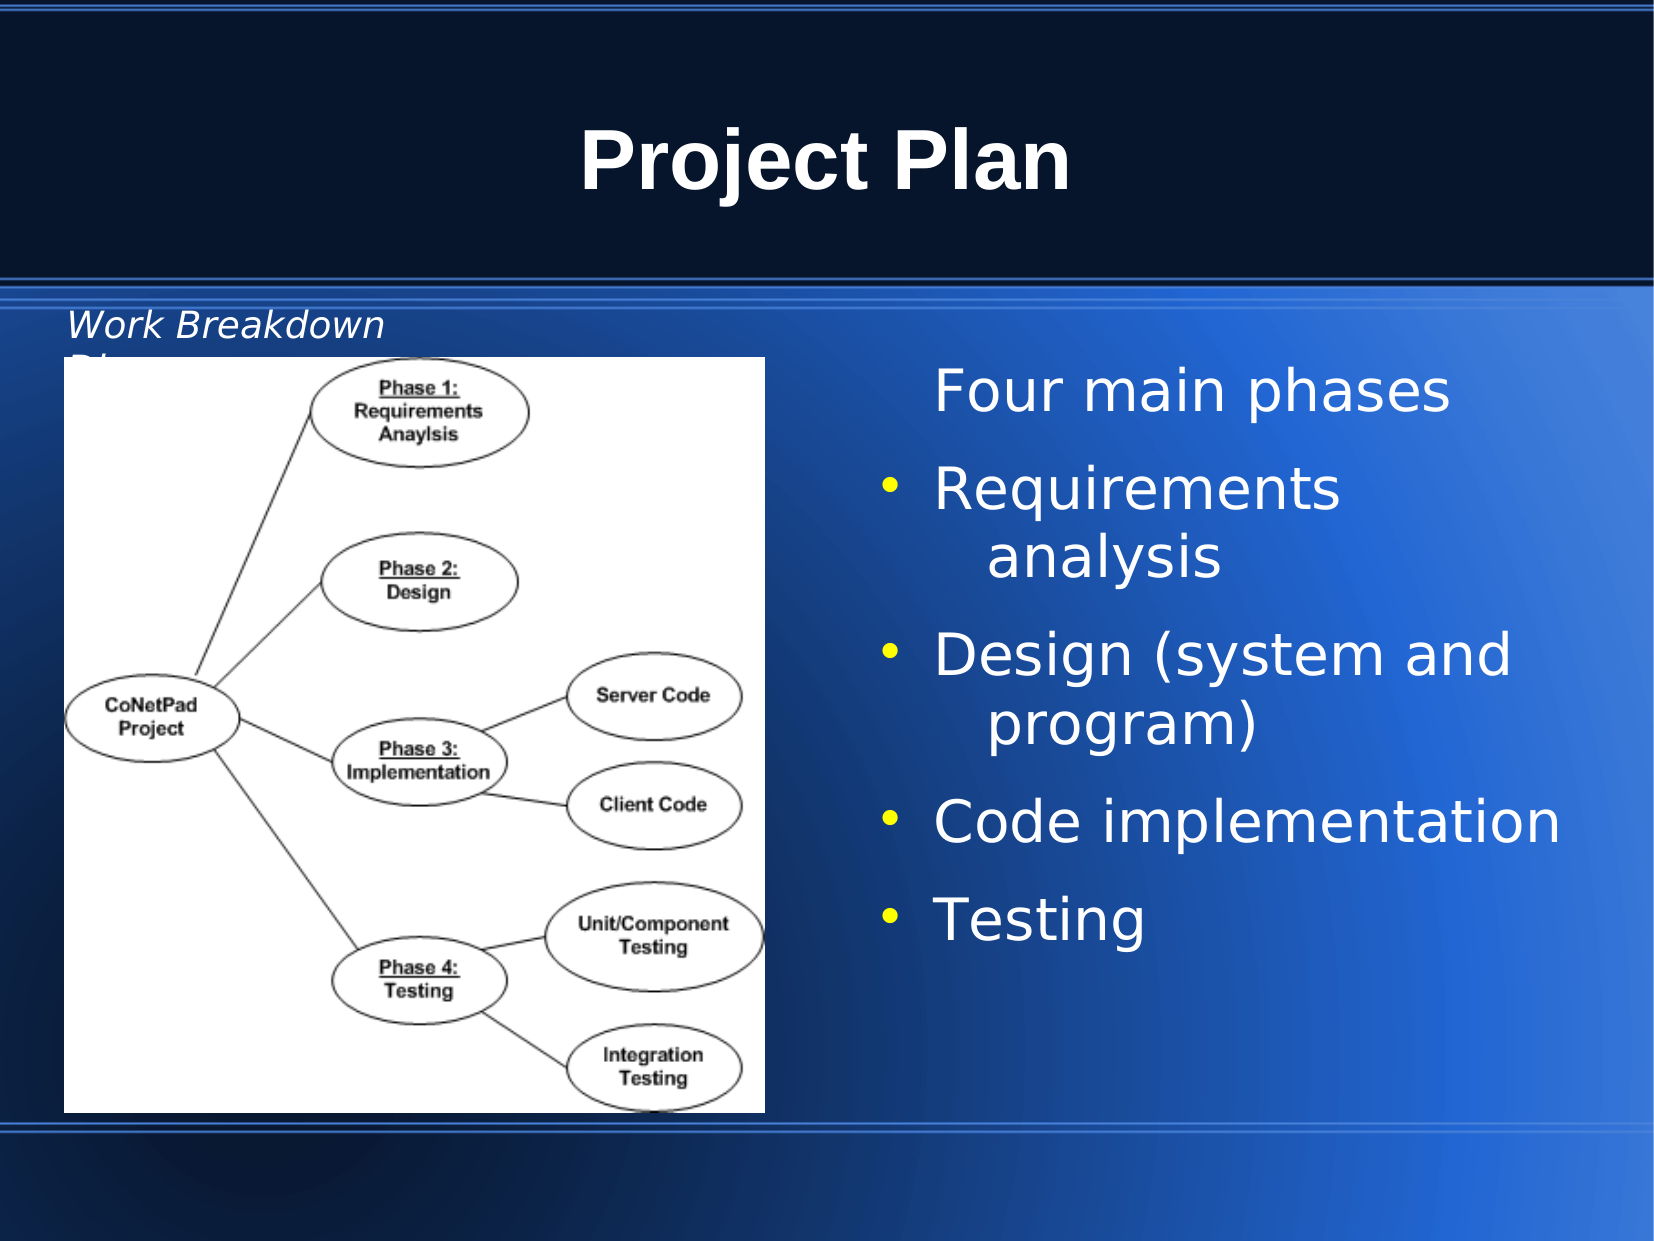

# Project Plan
Work Breakdown Diagram:
Four main phases
Requirements analysis
Design (system and program)
Code implementation
Testing